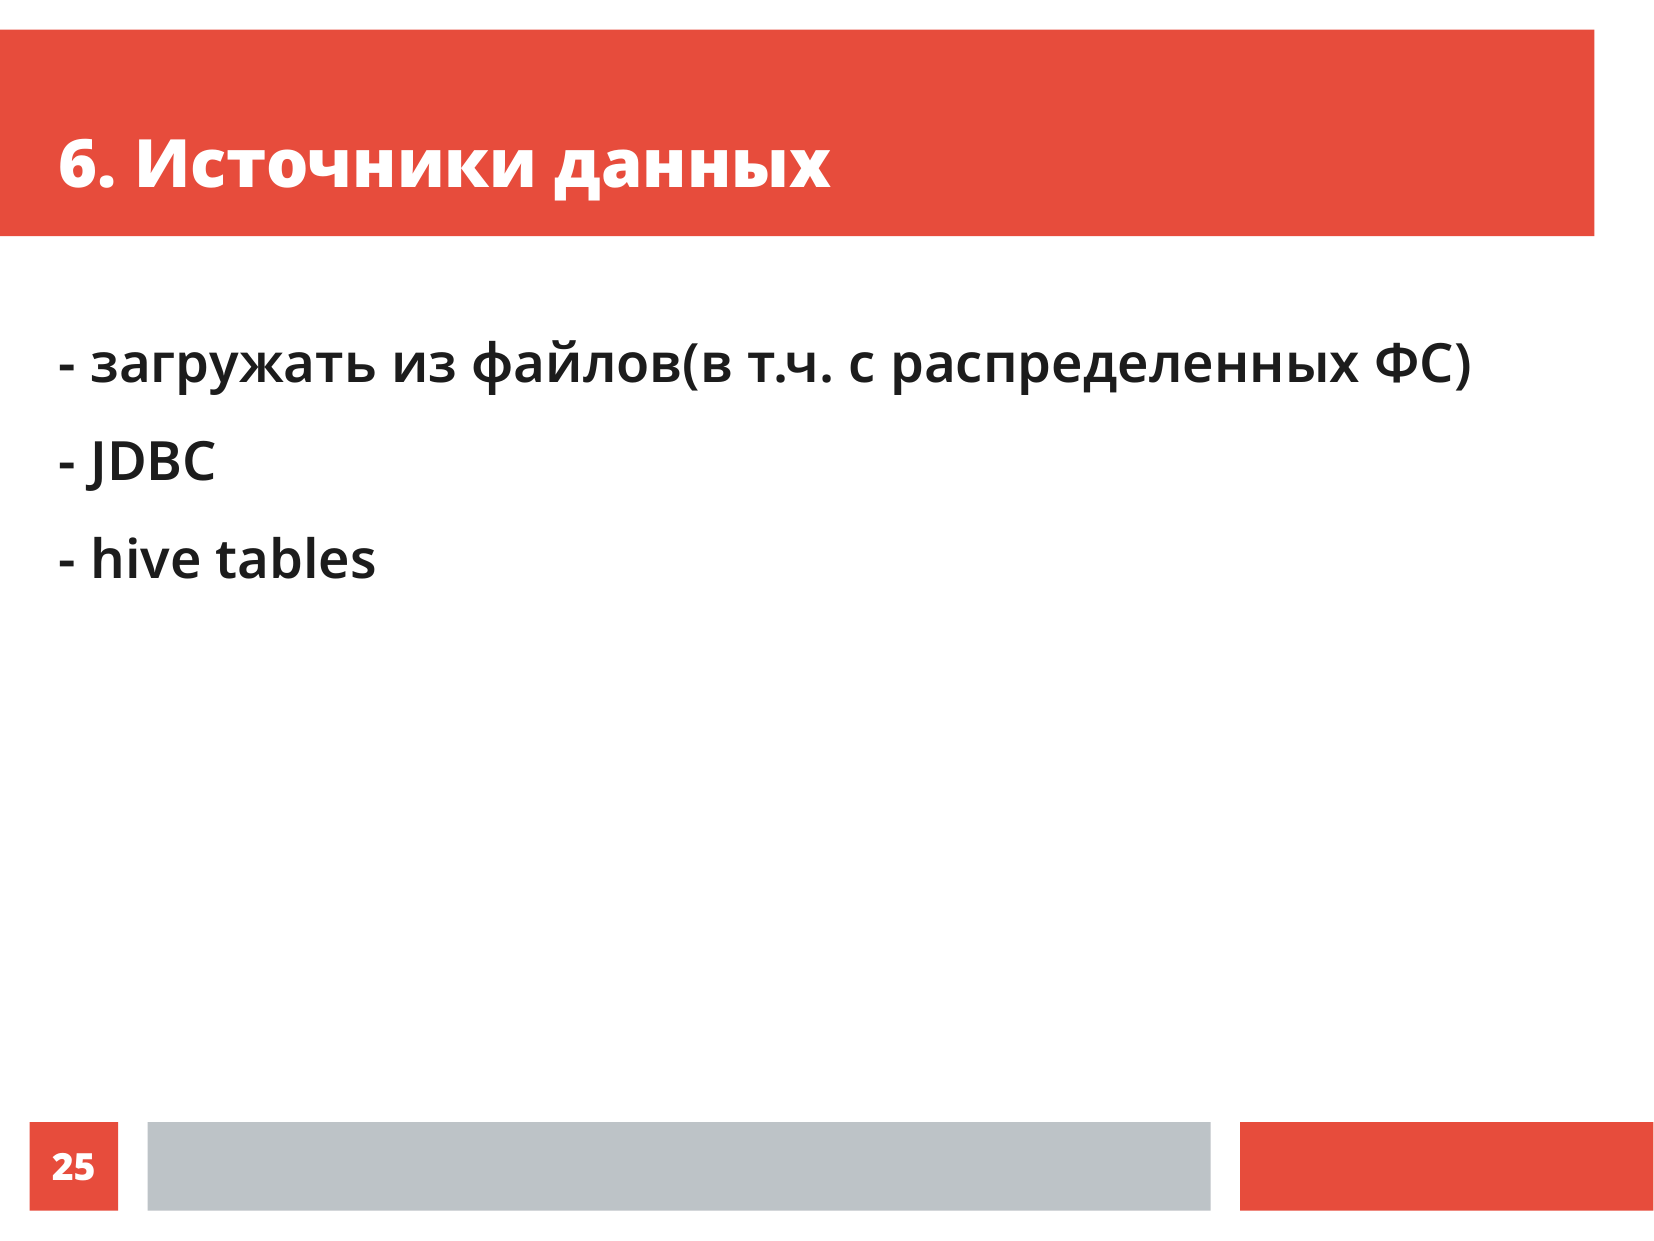

# 6. Источники данных
- загружать из файлов(в т.ч. с распределенных ФС)
- JDBC
- hive tables
25